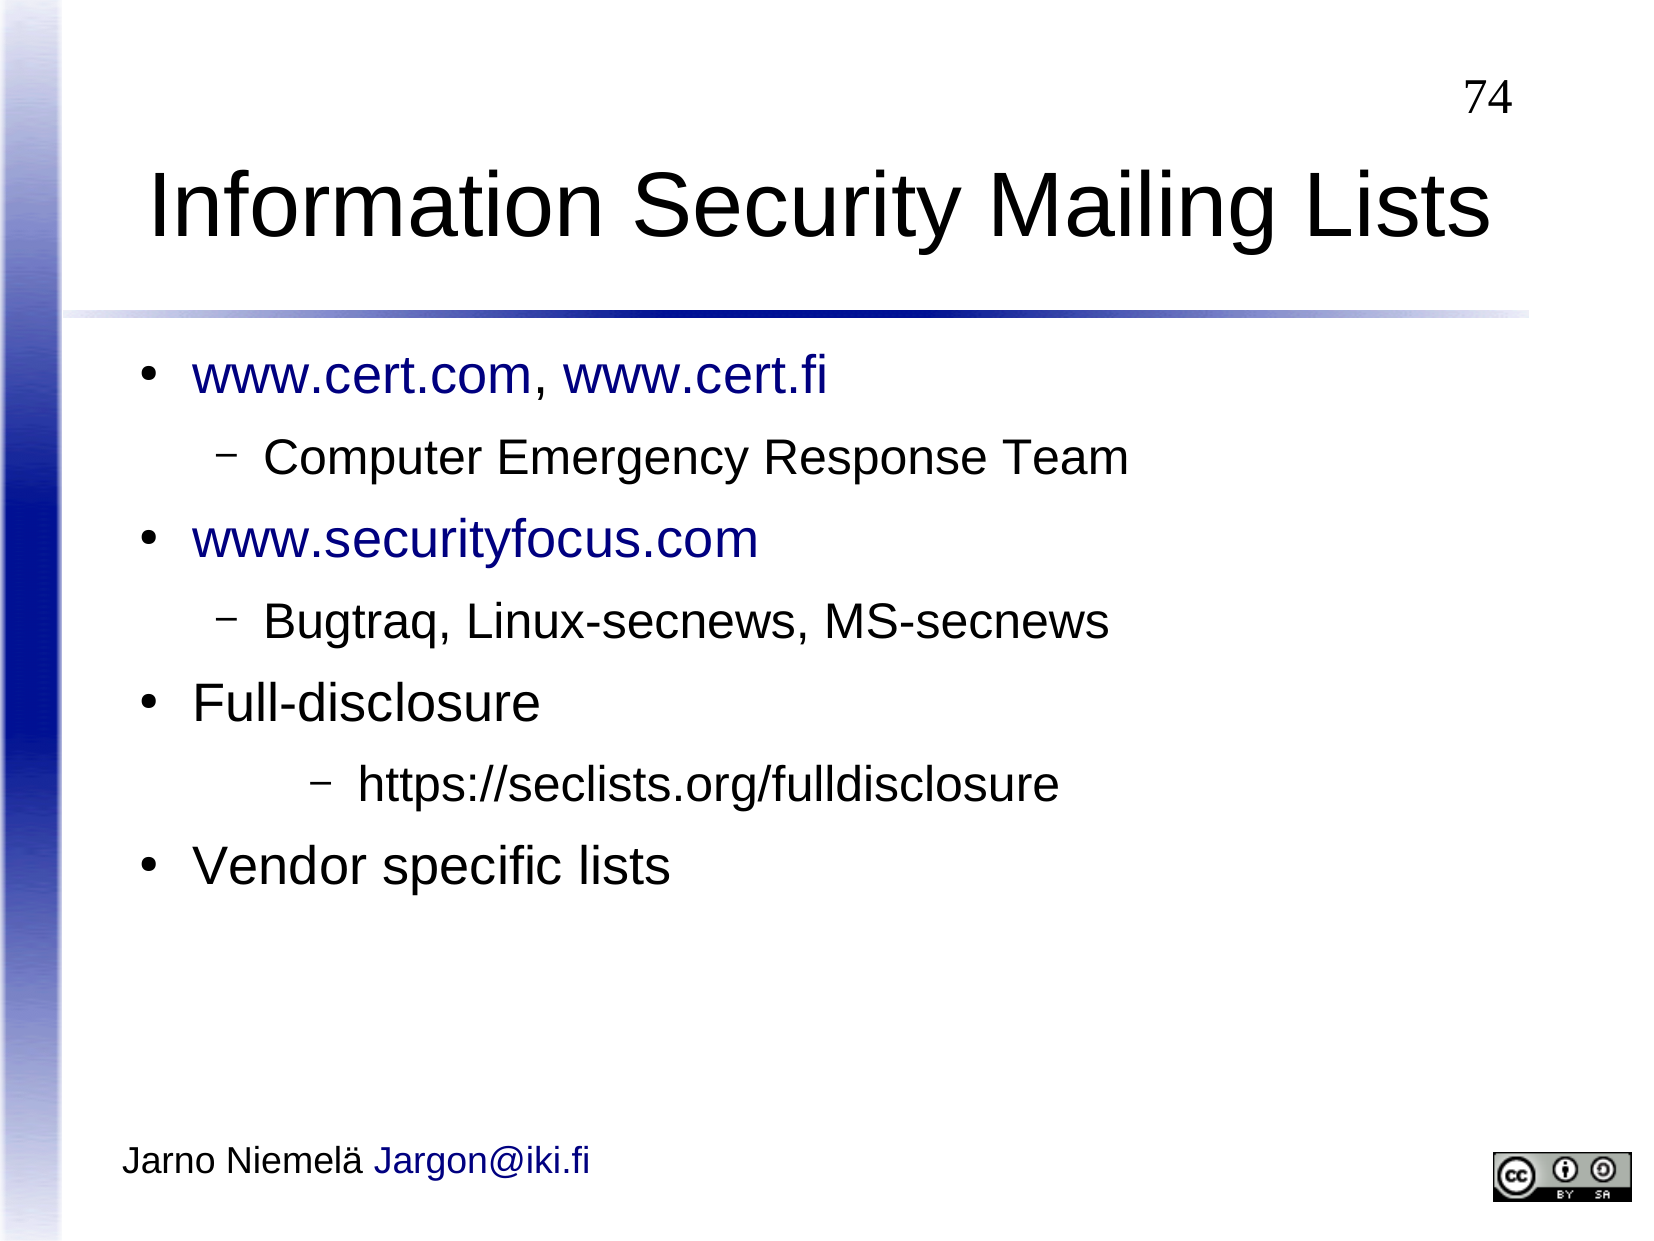

# Information Security Mailing Lists
www.cert.com, www.cert.fi
Computer Emergency Response Team
www.securityfocus.com
Bugtraq, Linux-secnews, MS-secnews
Full-disclosure
https://seclists.org/fulldisclosure
Vendor specific lists